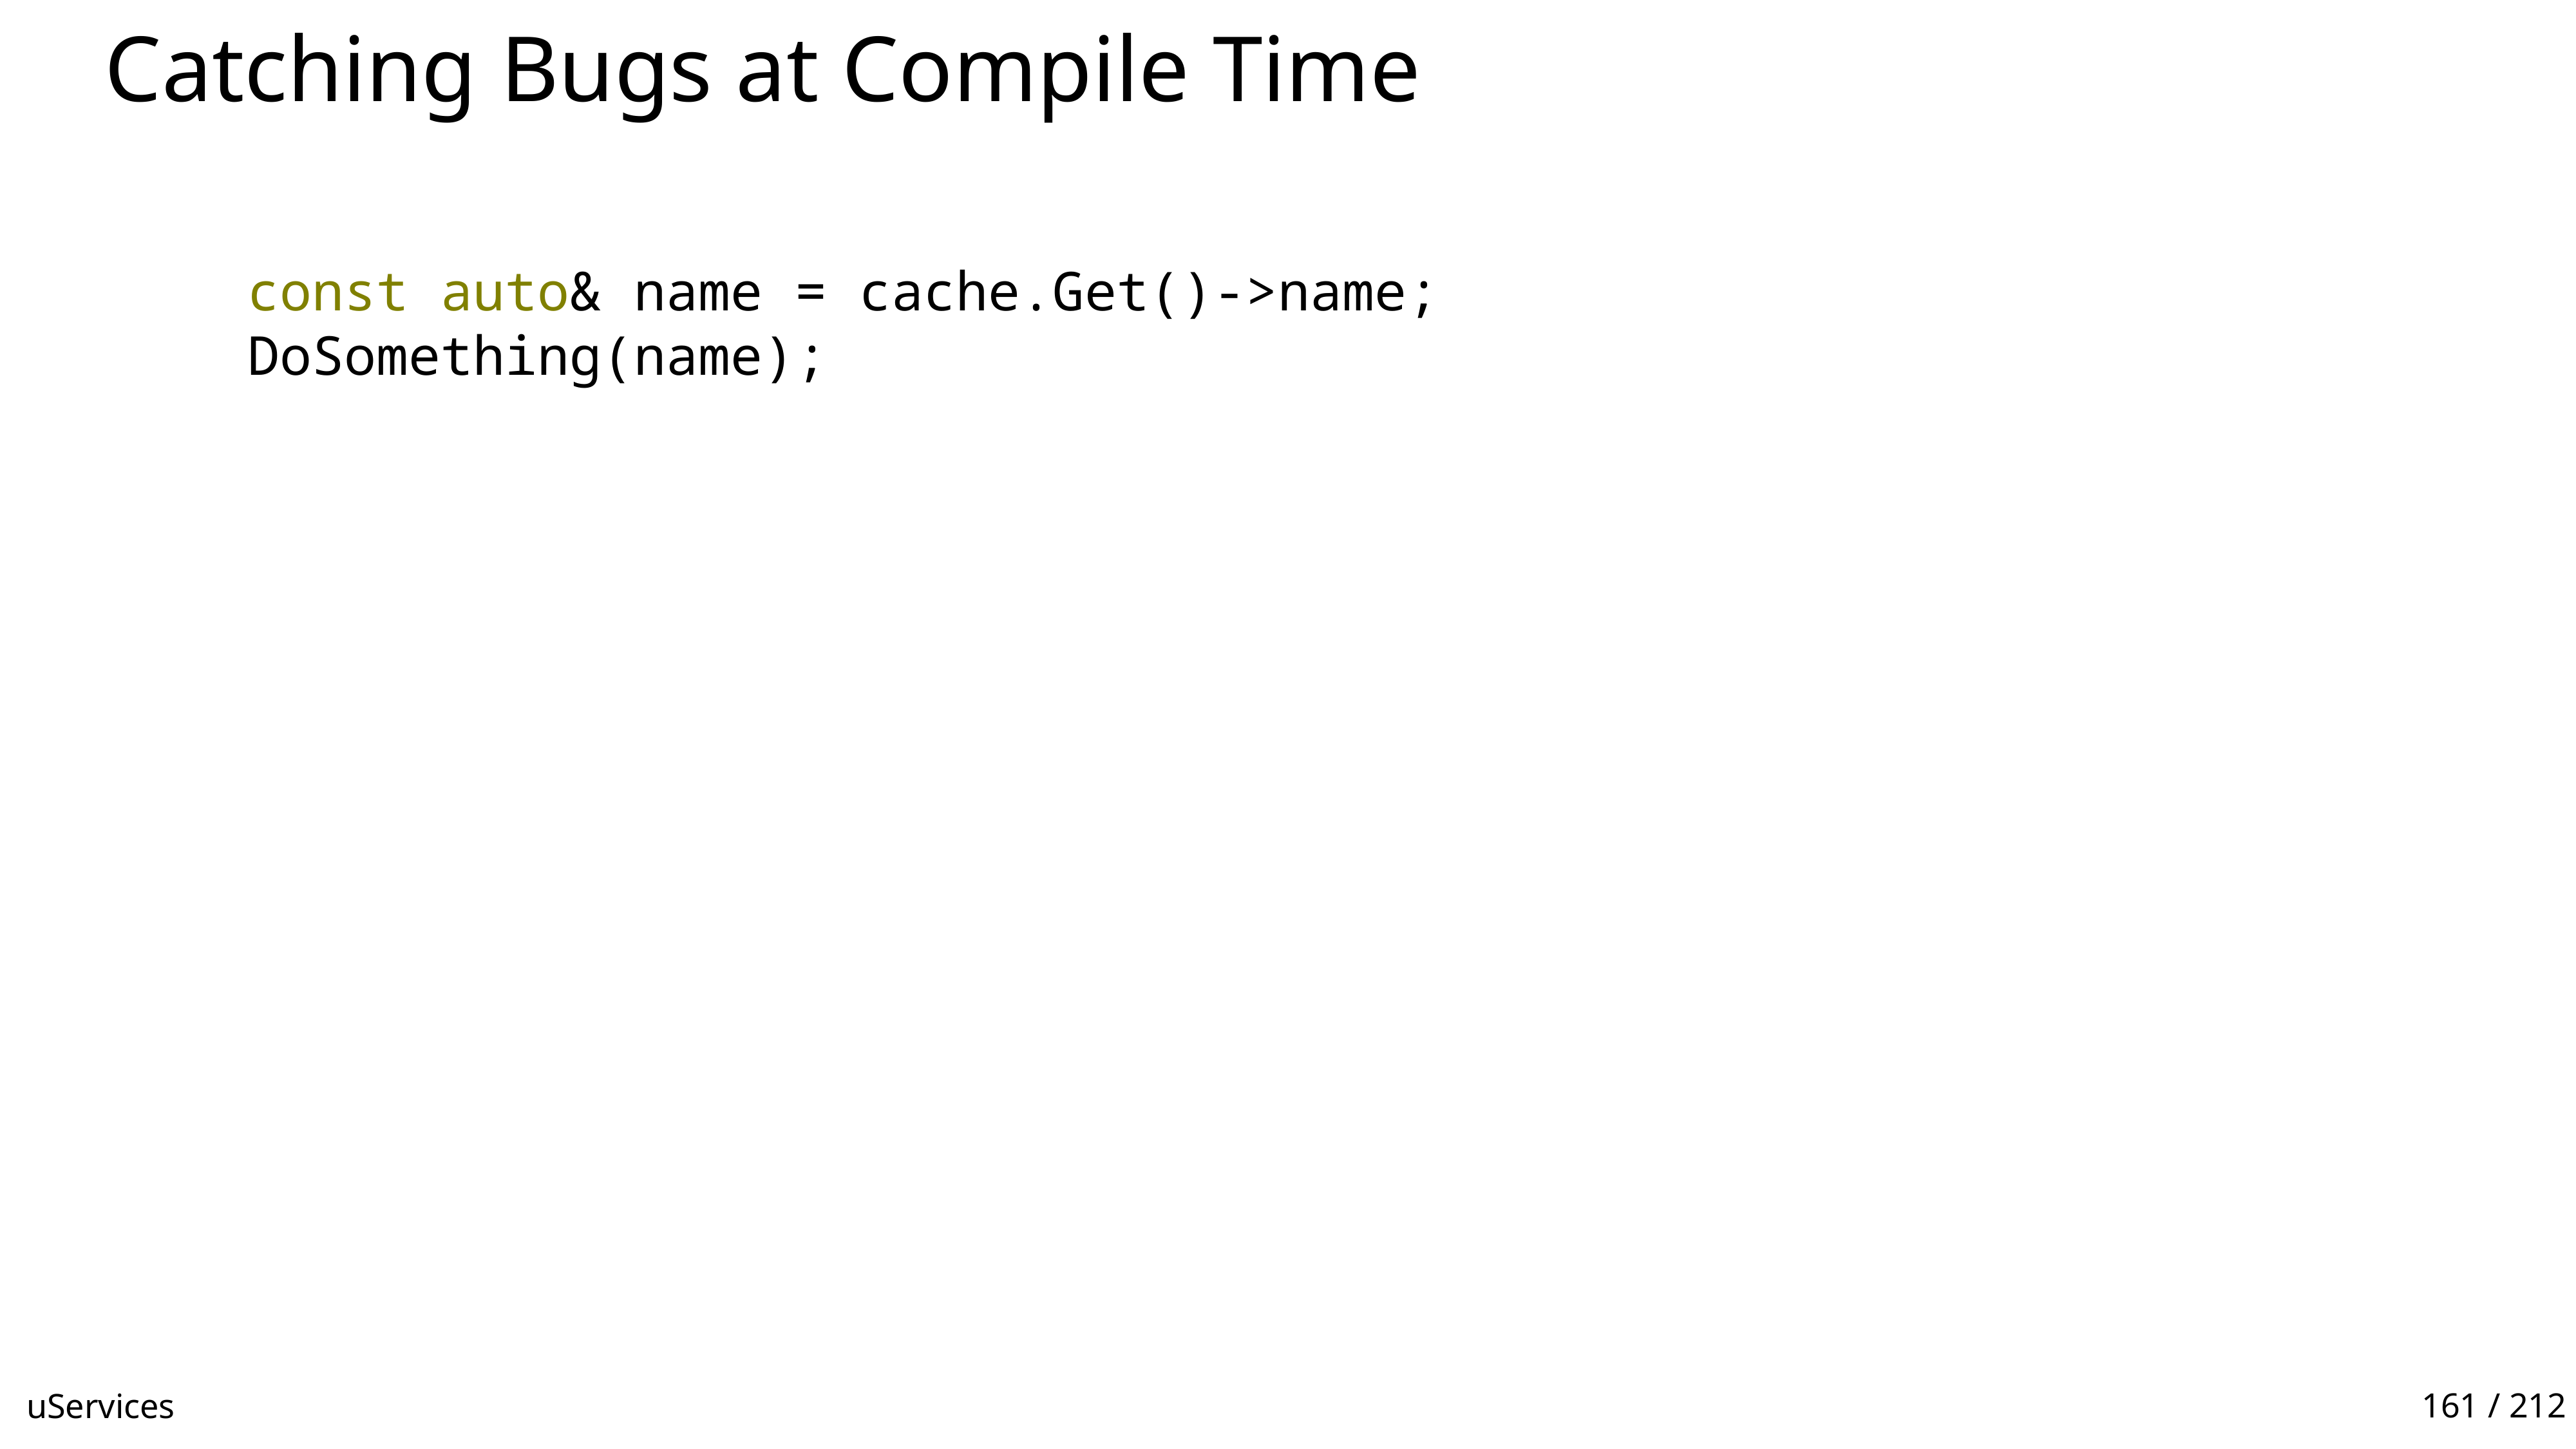

Catching Bugs at Compile Time
 const auto& name = cache.Get()->name;
 DoSomething(name);
# uServices